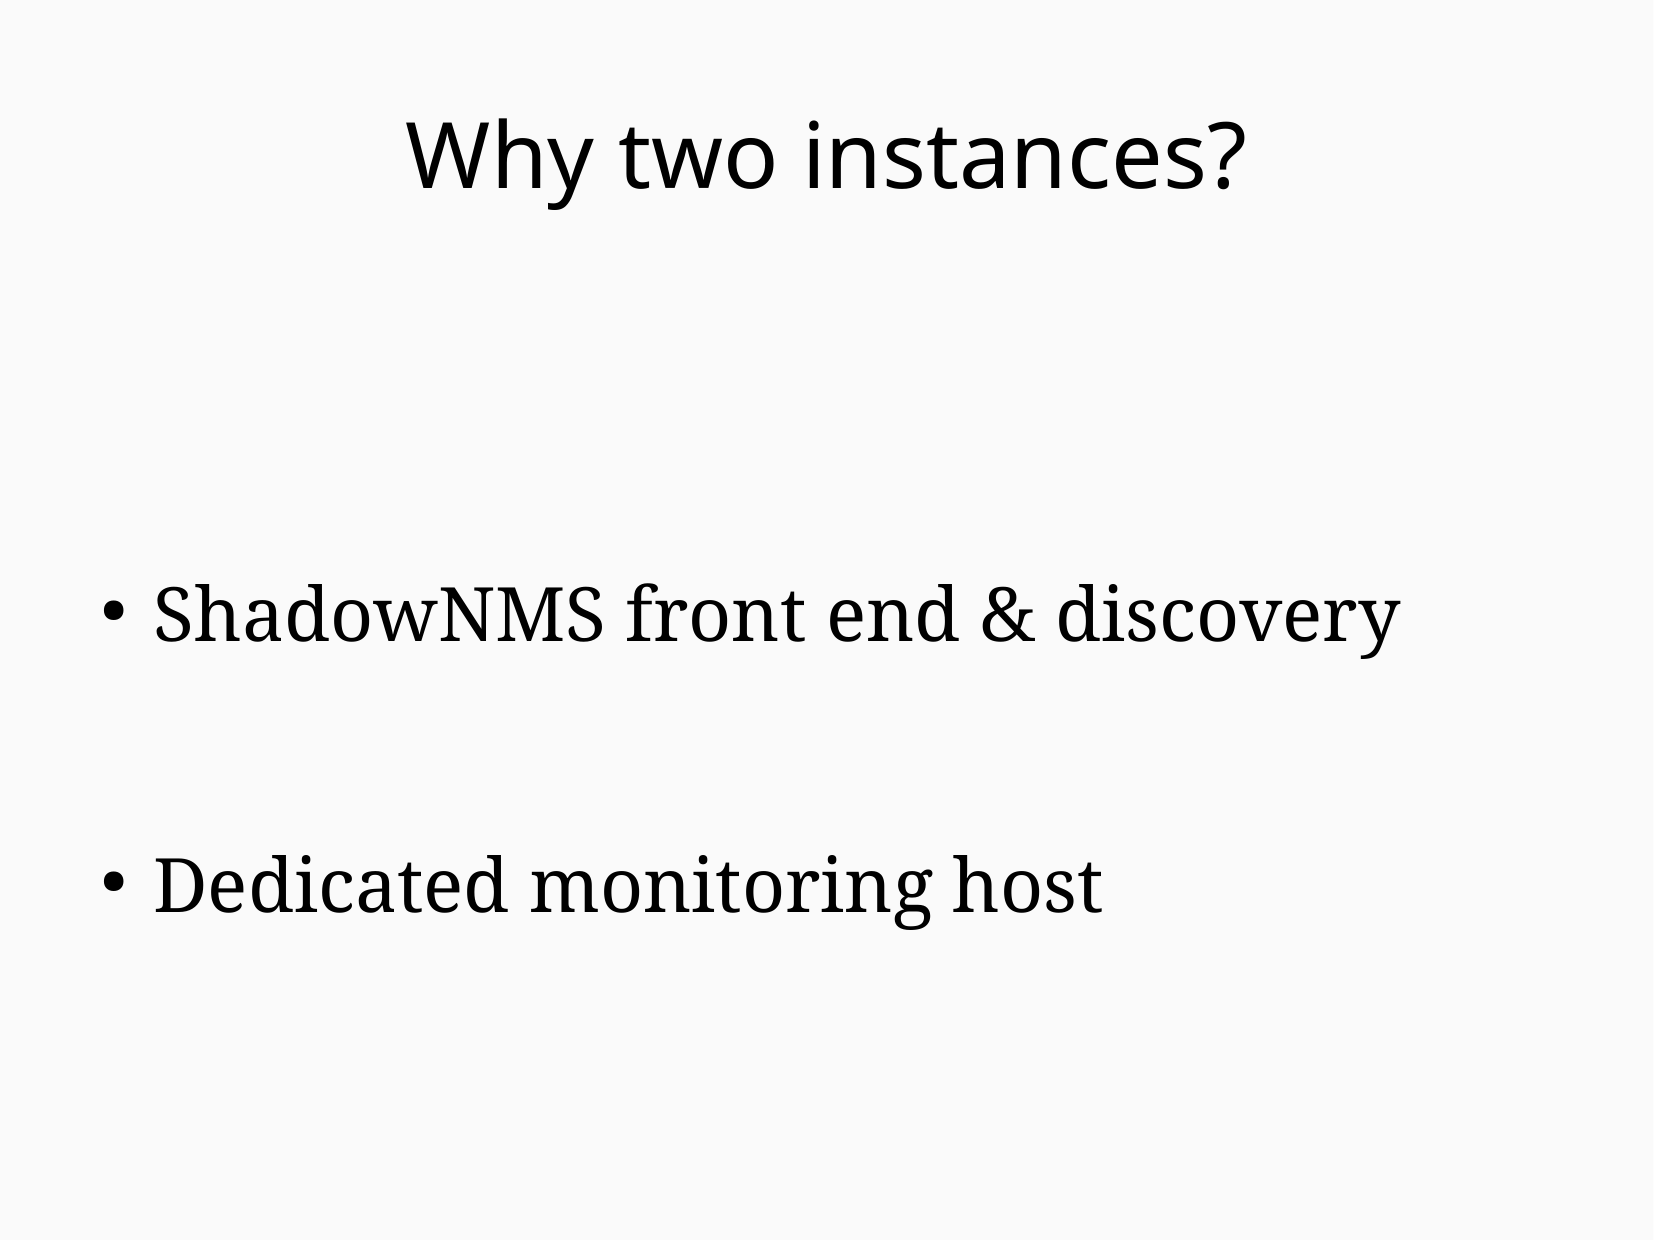

# Why two instances?
ShadowNMS front end & discovery
Dedicated monitoring host